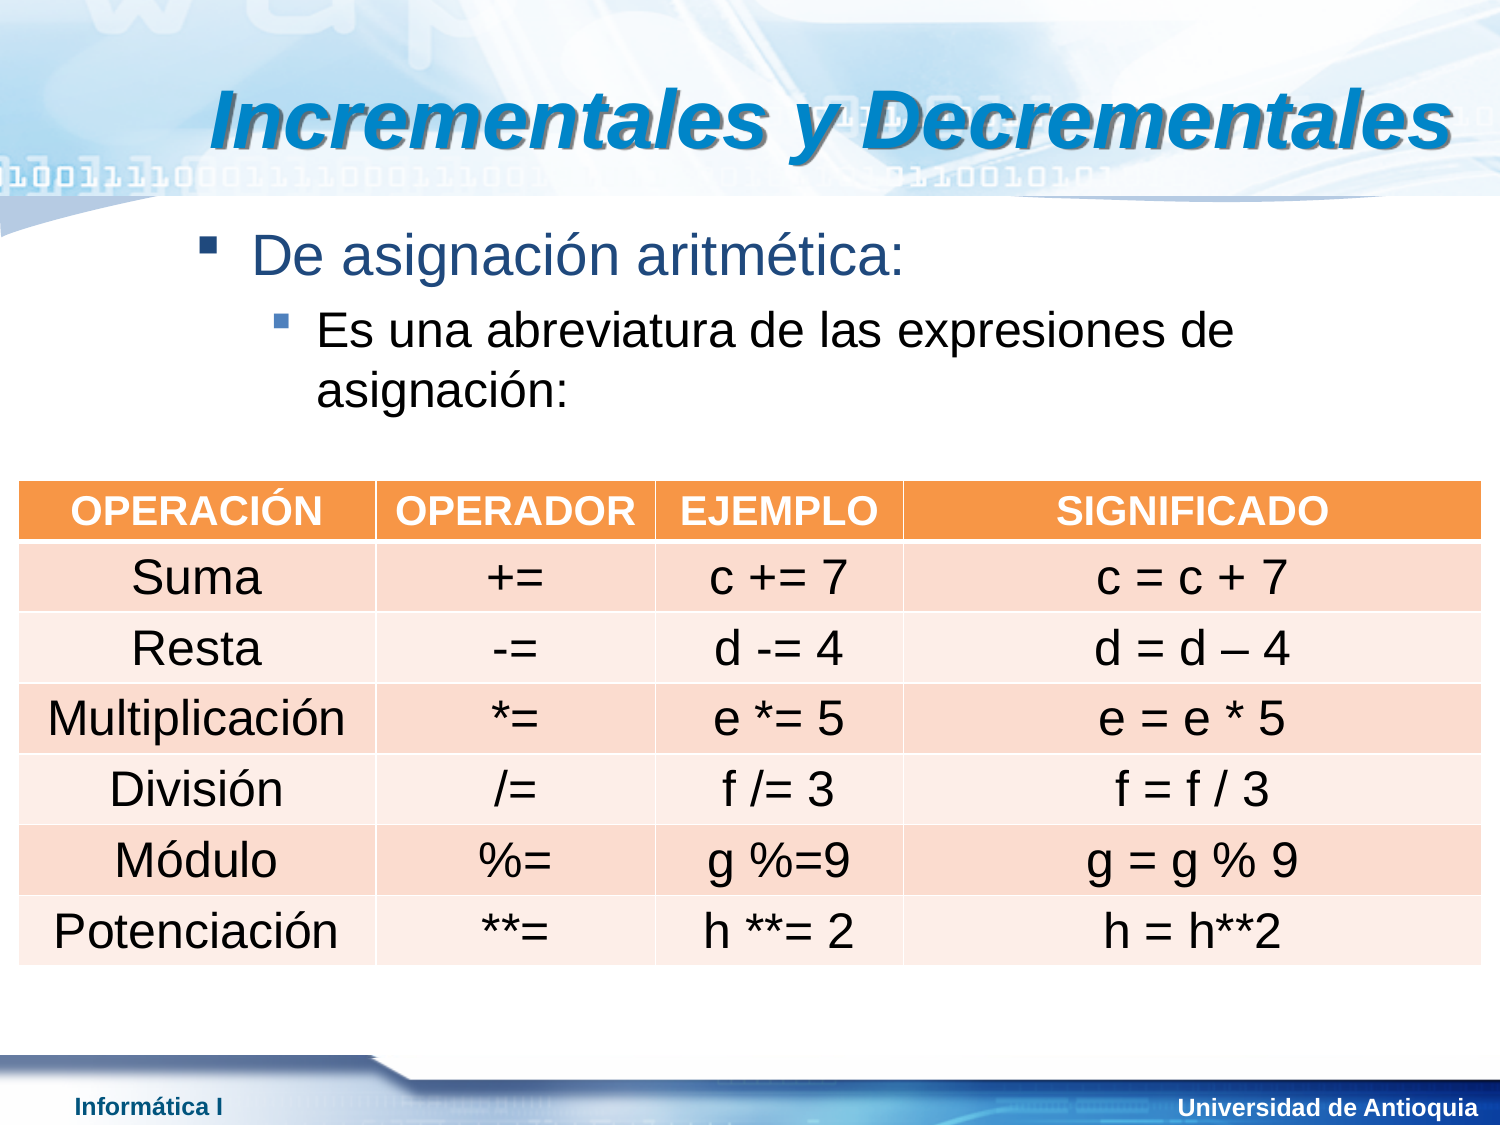

Incrementales y Decrementales
# De asignación aritmética:
Es una abreviatura de las expresiones de asignación:
| OPERACIÓN | OPERADOR | EJEMPLO | SIGNIFICADO |
| --- | --- | --- | --- |
| Suma | += | c += 7 | c = c + 7 |
| Resta | -= | d -= 4 | d = d – 4 |
| Multiplicación | \*= | e \*= 5 | e = e \* 5 |
| División | /= | f /= 3 | f = f / 3 |
| Módulo | %= | g %=9 | g = g % 9 |
| Potenciación | \*\*= | h \*\*= 2 | h = h\*\*2 |